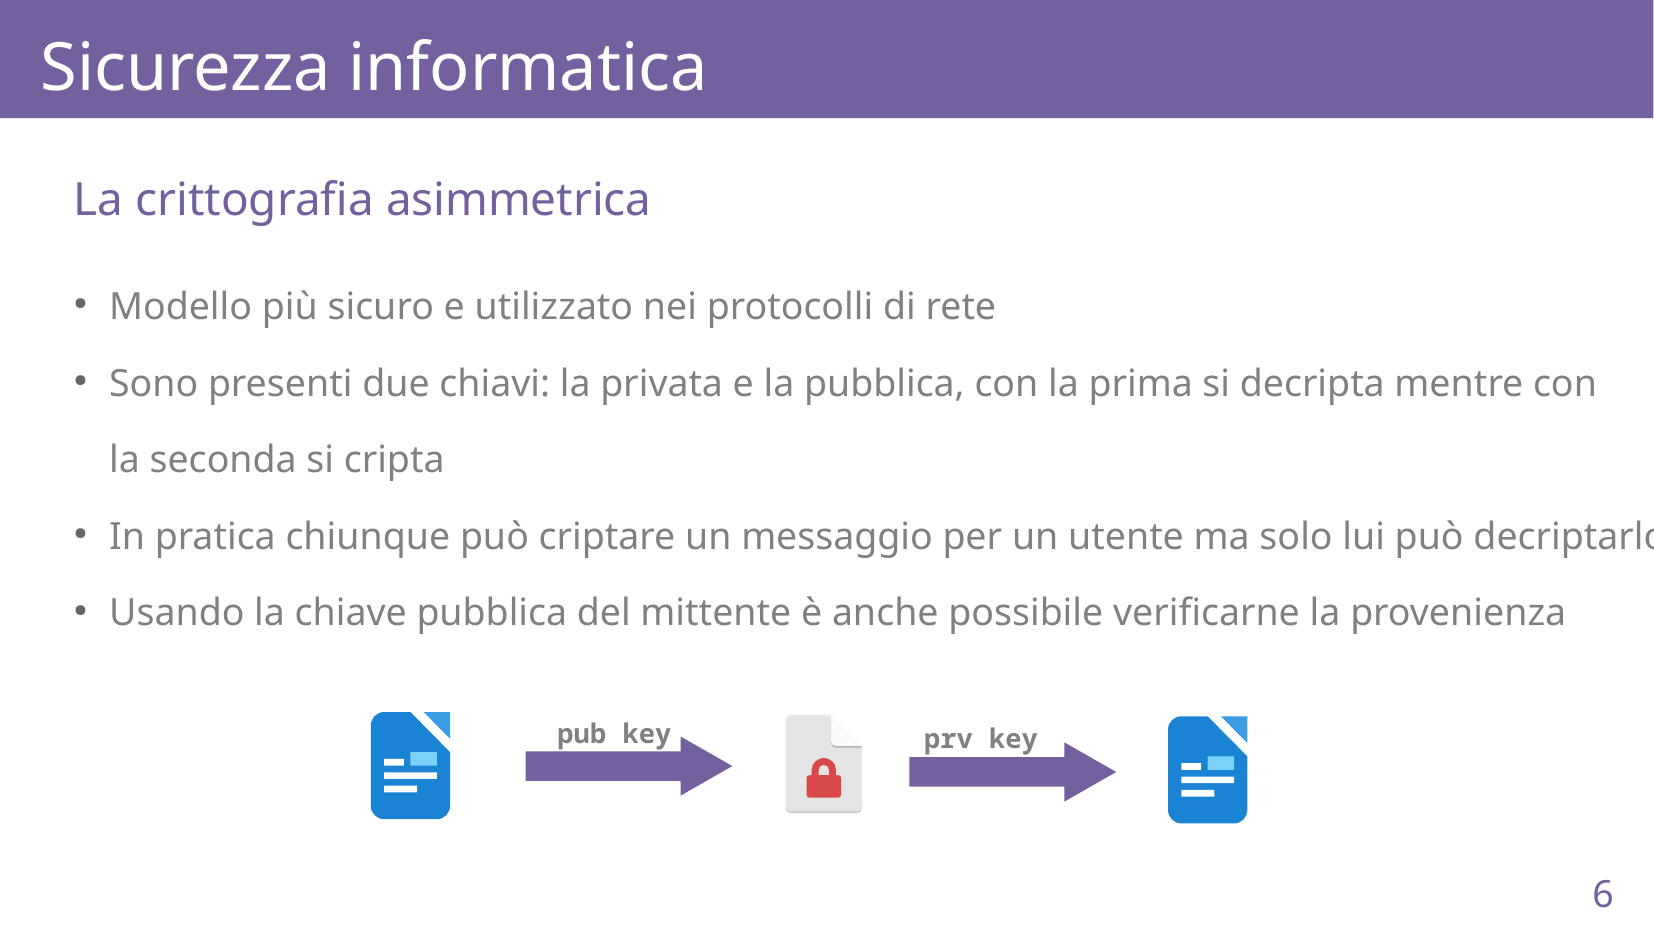

Sicurezza informatica
La crittografia asimmetrica
Modello più sicuro e utilizzato nei protocolli di rete
Sono presenti due chiavi: la privata e la pubblica, con la prima si decripta mentre con
la seconda si cripta
In pratica chiunque può criptare un messaggio per un utente ma solo lui può decriptarlo
Usando la chiave pubblica del mittente è anche possibile verificarne la provenienza
pub key
prv key